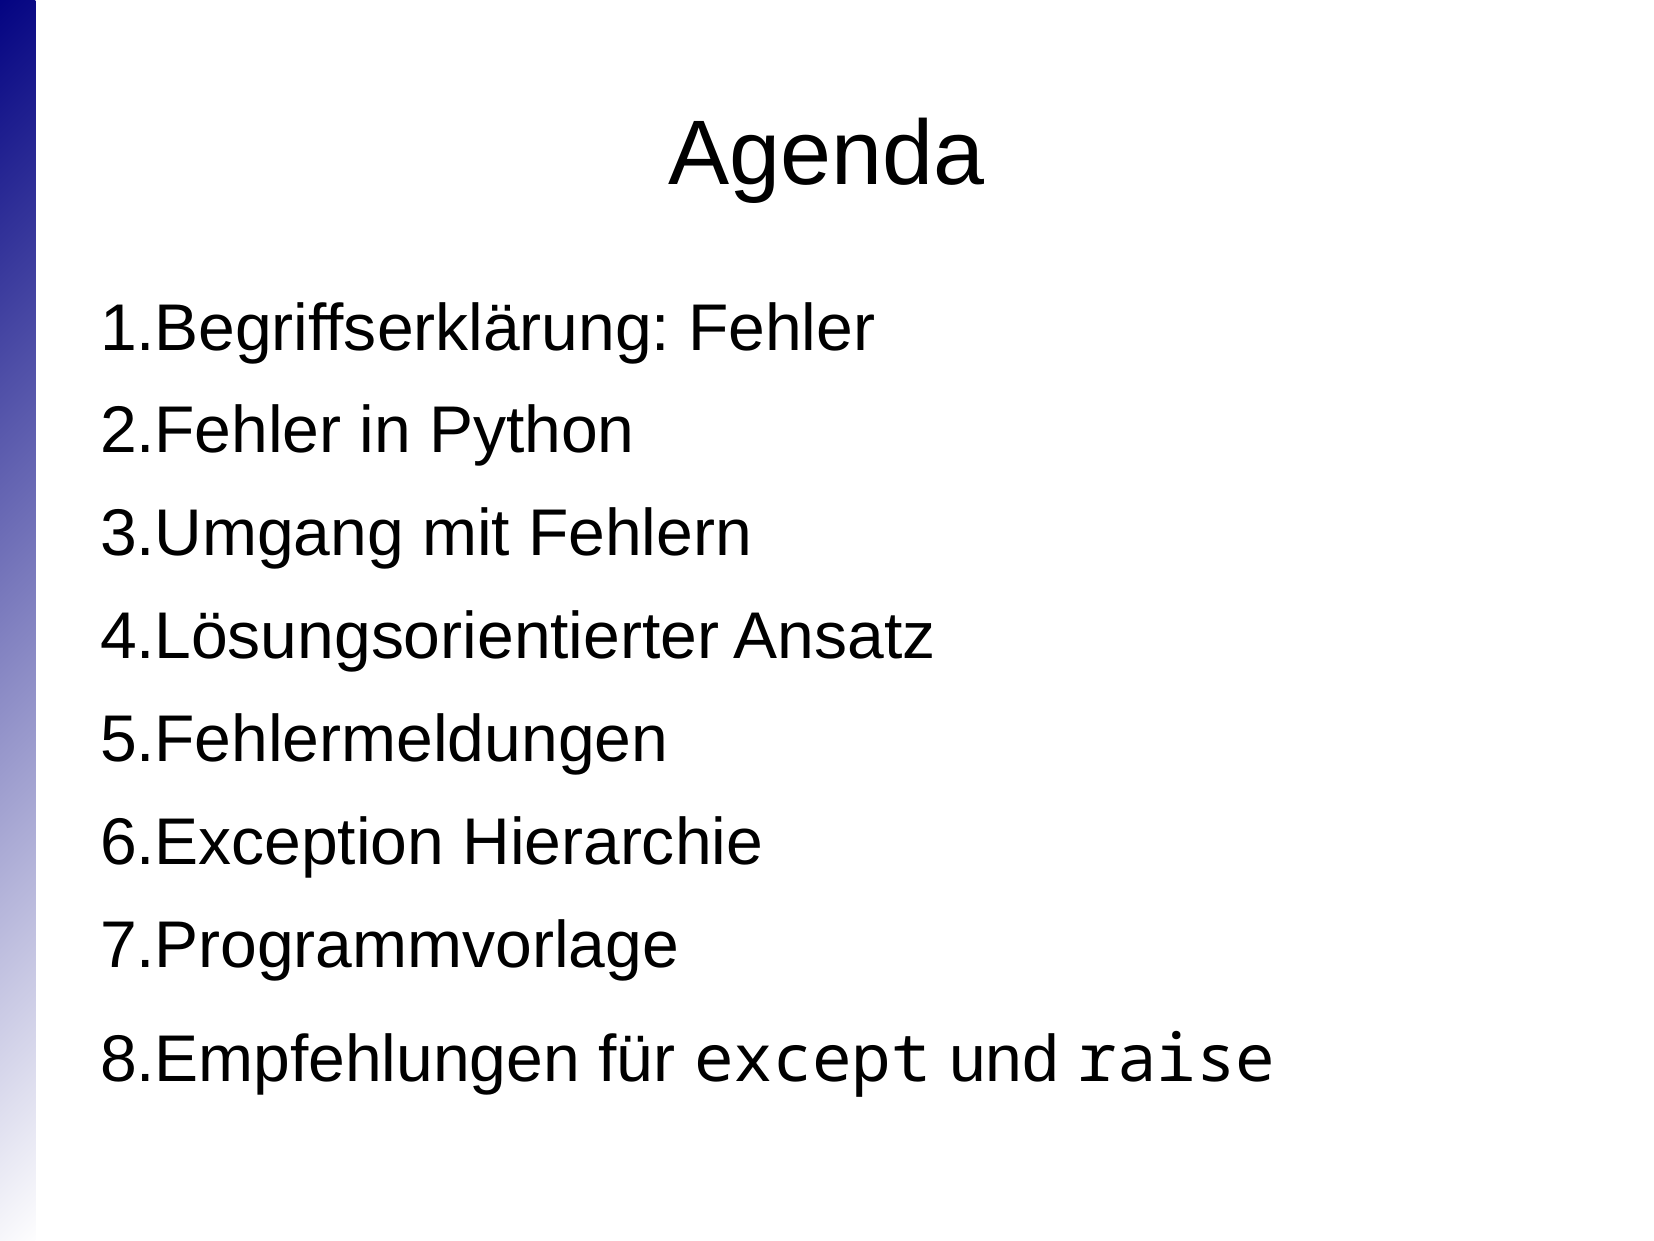

# Agenda
Begriffserklärung: Fehler
Fehler in Python
Umgang mit Fehlern
Lösungsorientierter Ansatz
Fehlermeldungen
Exception Hierarchie
Programmvorlage
Empfehlungen für except und raise